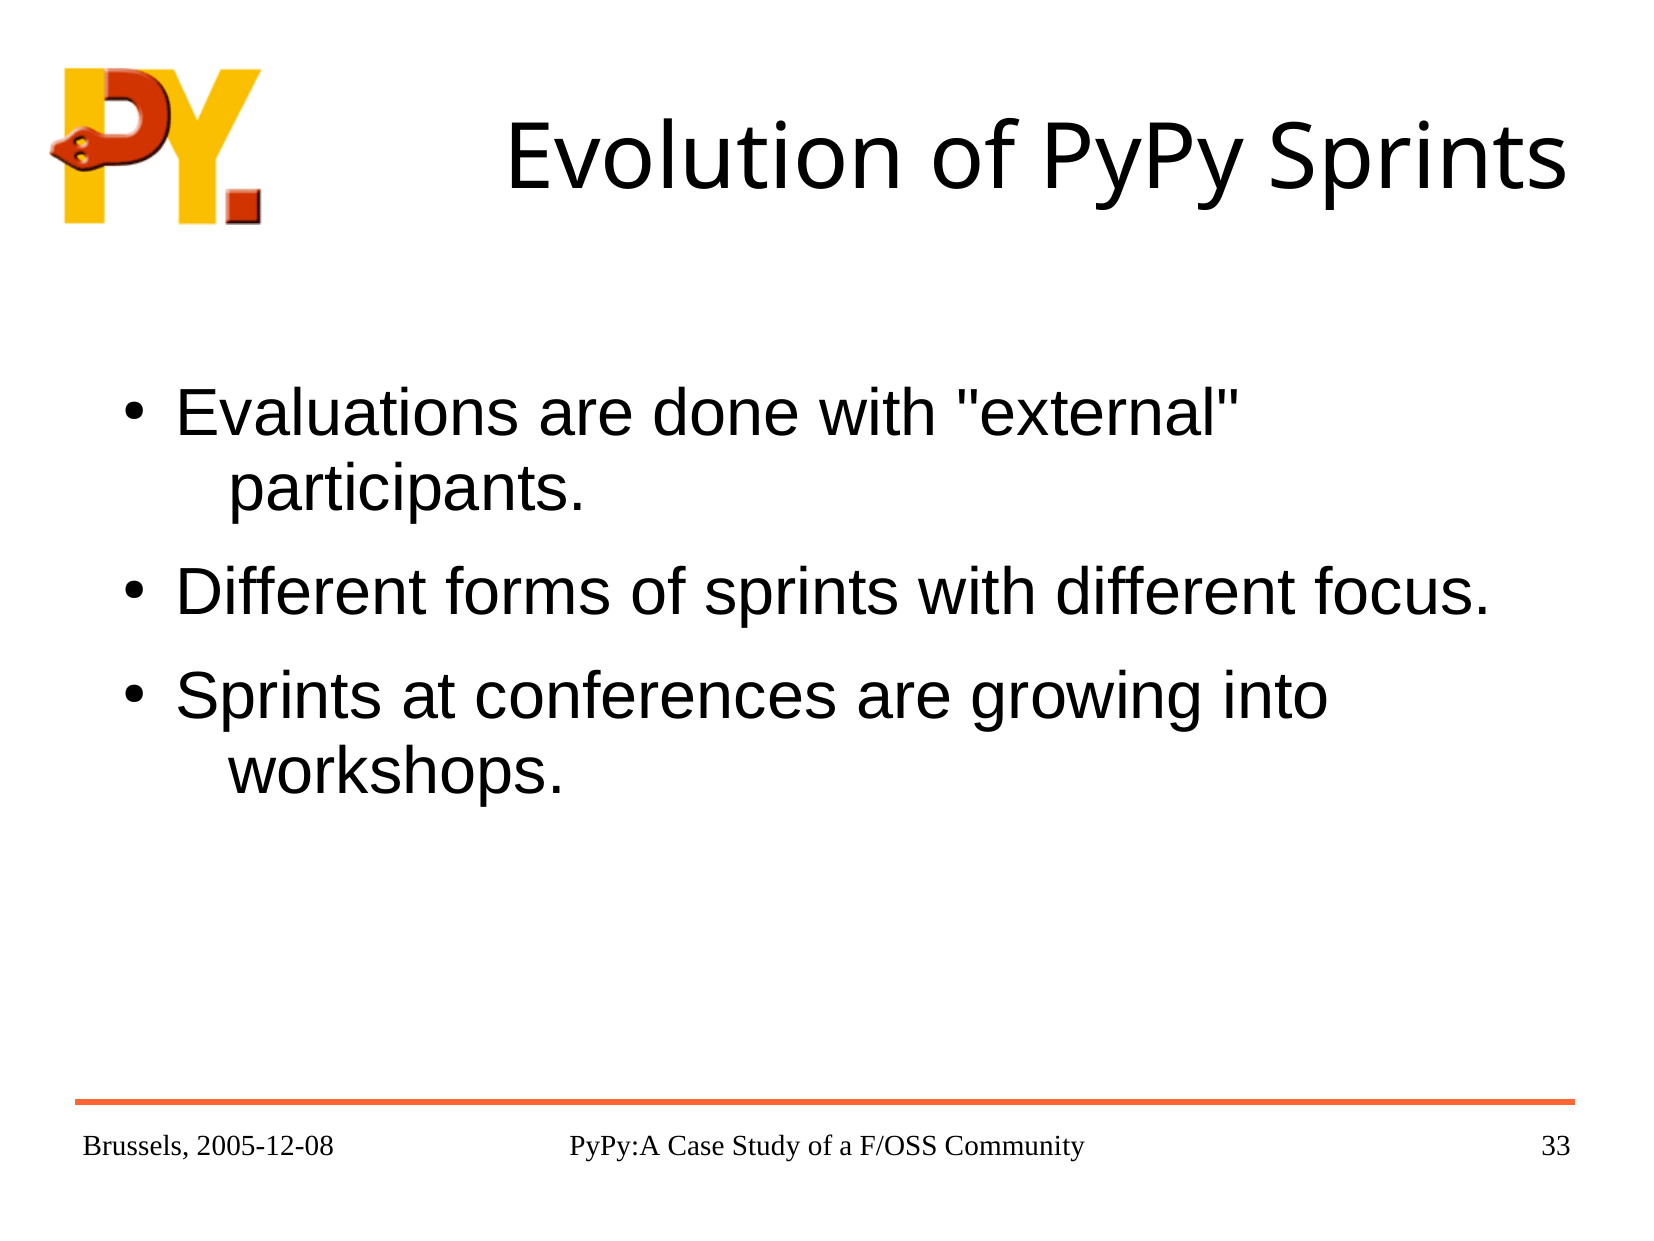

# Evolution of PyPy Sprints
Evaluations are done with "external" participants.
Different forms of sprints with different focus.
Sprints at conferences are growing into workshops.
Brussels, 2005-12-08
PyPy: A Case Study of a F/OSS Community
33